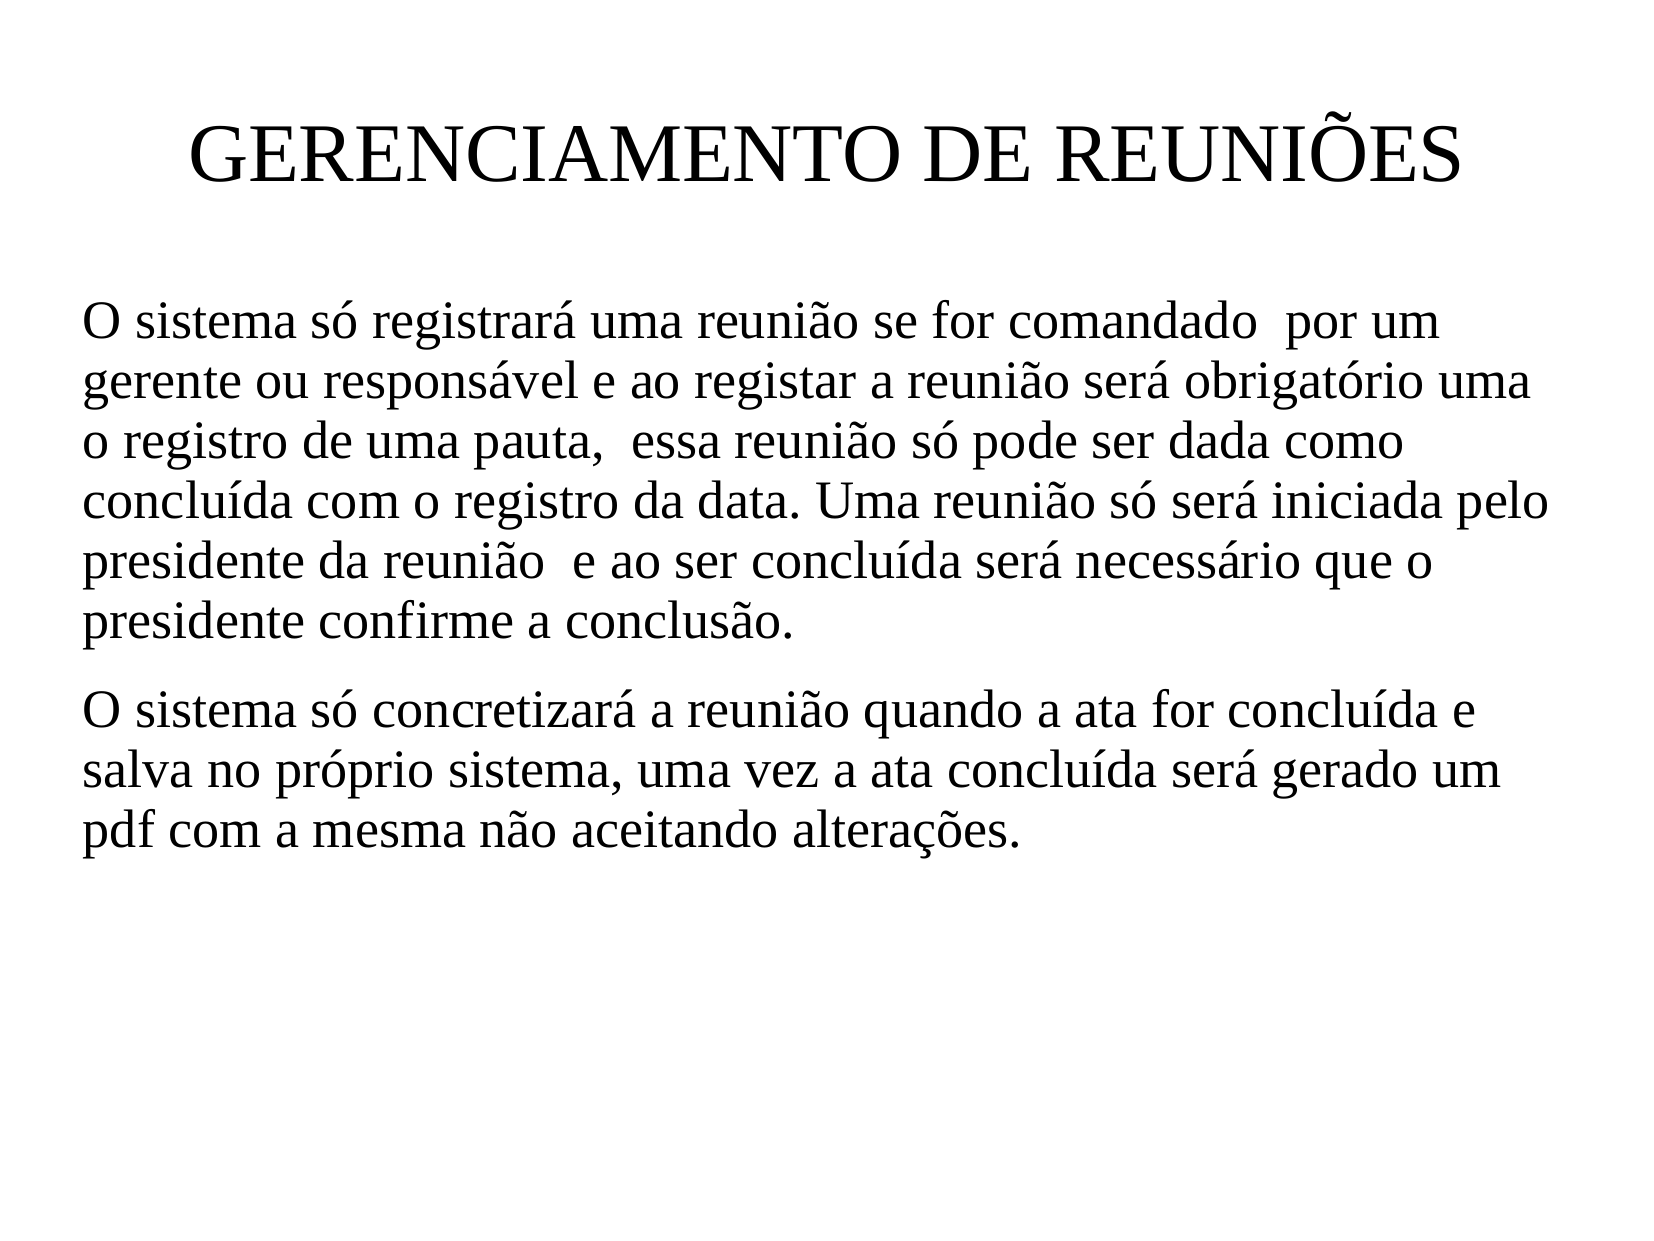

# GERENCIAMENTO DE REUNIÕES
O sistema só registrará uma reunião se for comandado por um gerente ou responsável e ao registar a reunião será obrigatório uma o registro de uma pauta, essa reunião só pode ser dada como concluída com o registro da data. Uma reunião só será iniciada pelo presidente da reunião e ao ser concluída será necessário que o presidente confirme a conclusão.
O sistema só concretizará a reunião quando a ata for concluída e salva no próprio sistema, uma vez a ata concluída será gerado um pdf com a mesma não aceitando alterações.